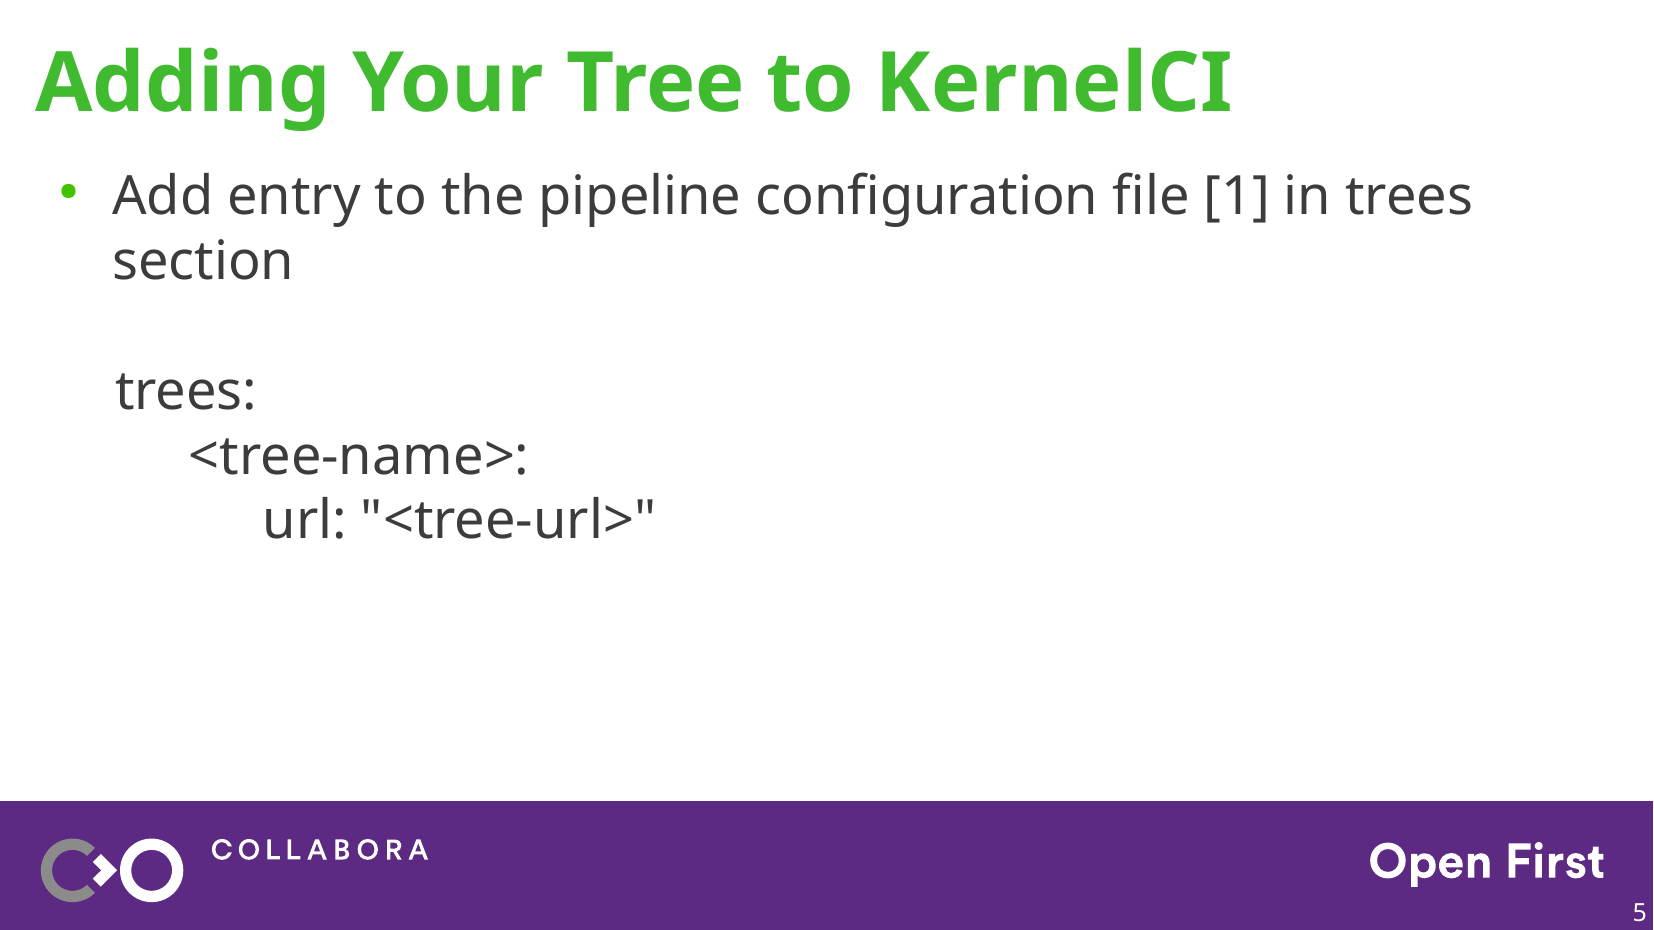

# Adding Your Tree to KernelCI
Add entry to the pipeline configuration file [1] in trees section
	trees:
 		<tree-name>:
 			url: "<tree-url>"